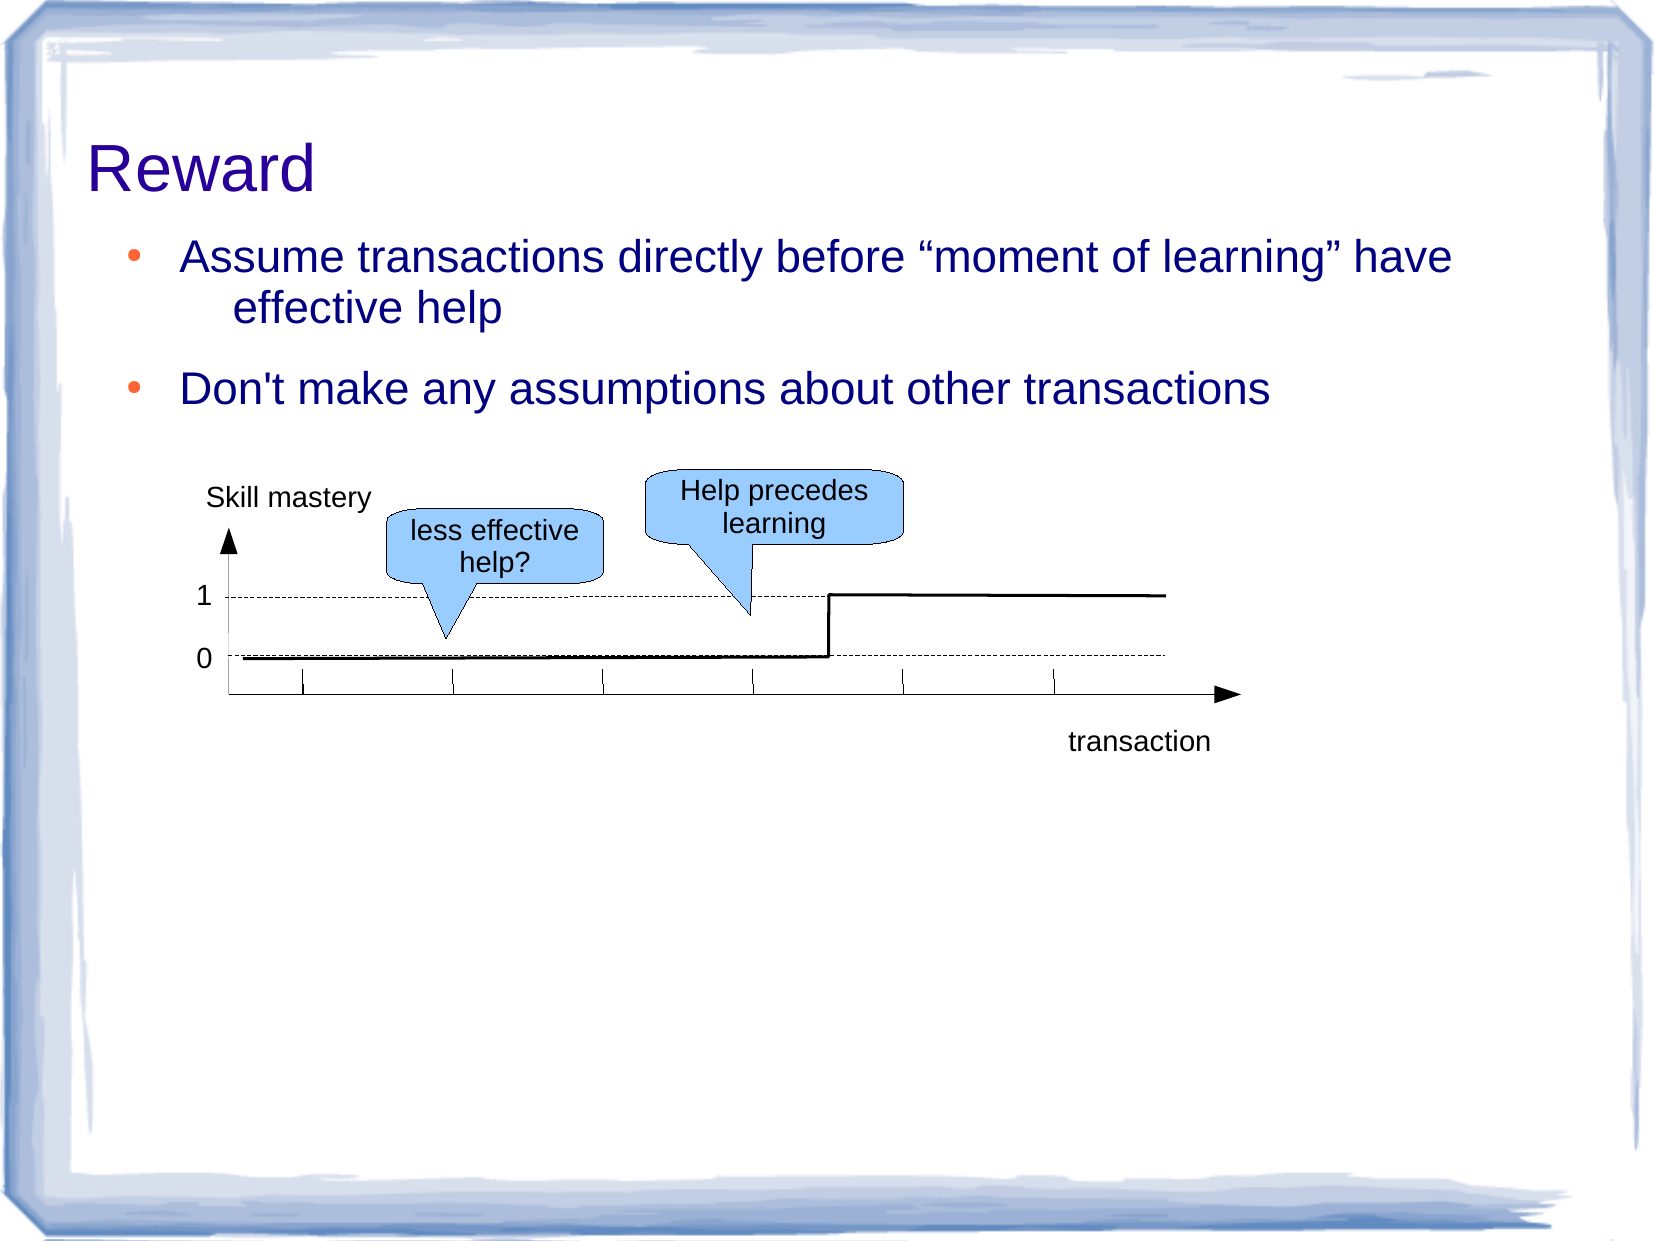

# Reward
Assume transactions directly before “moment of learning” have effective help
Don't make any assumptions about other transactions
Help precedes learning
Skill mastery
less effective help?
1
0
transaction